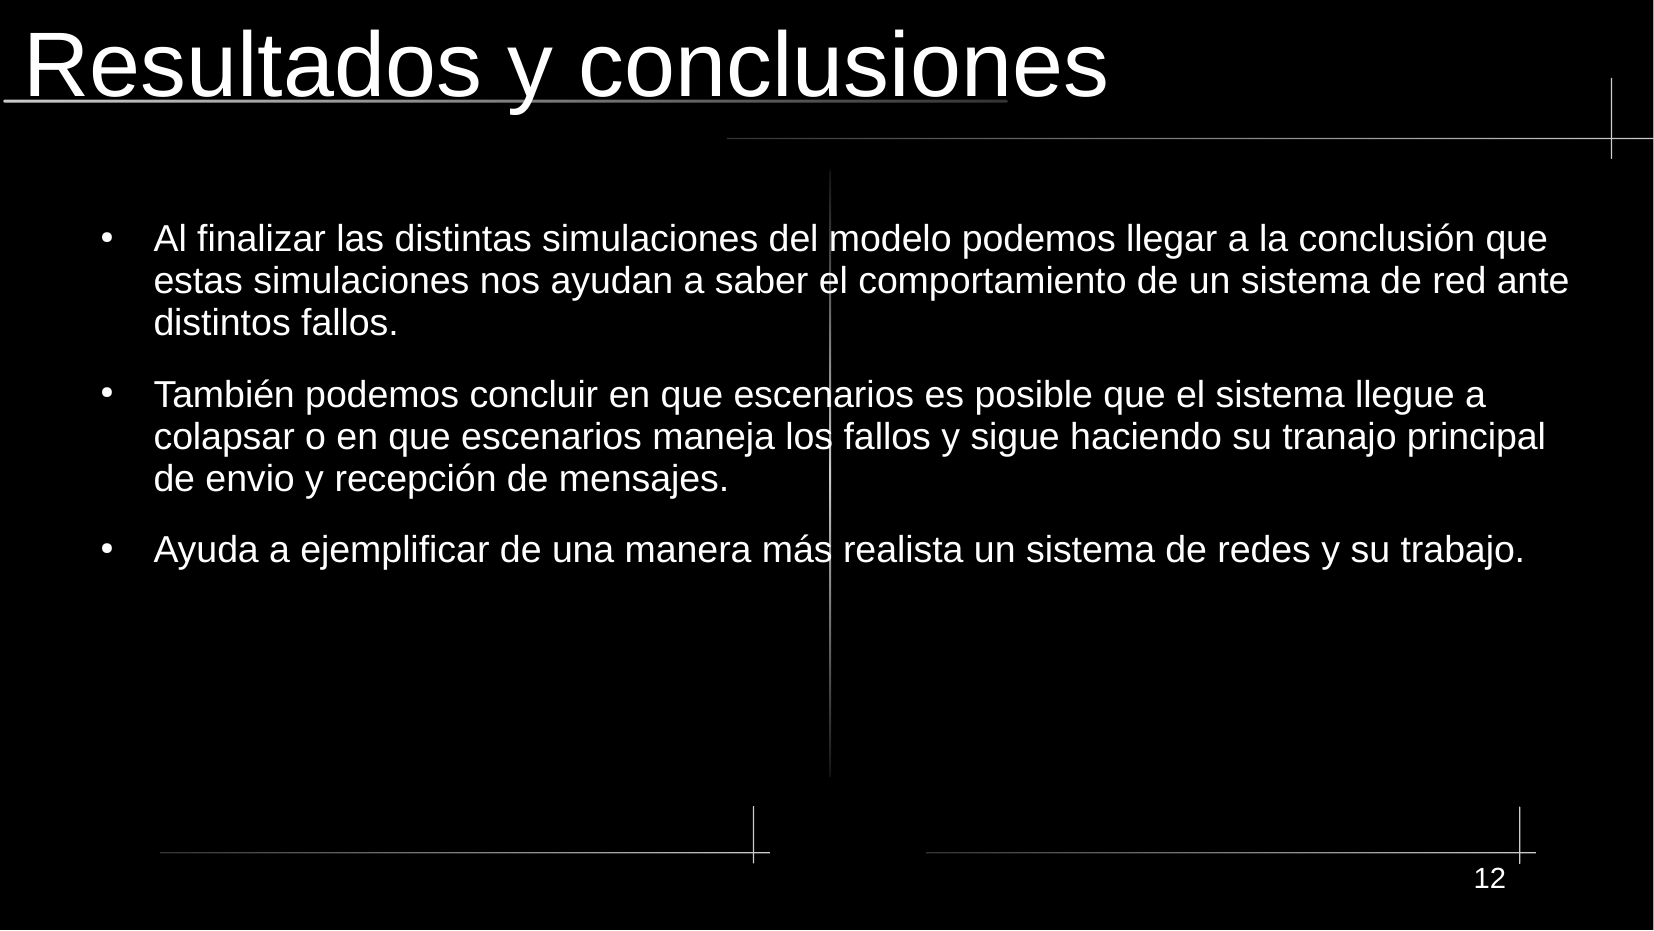

# Resultados y conclusiones
Al finalizar las distintas simulaciones del modelo podemos llegar a la conclusión que estas simulaciones nos ayudan a saber el comportamiento de un sistema de red ante distintos fallos.
También podemos concluir en que escenarios es posible que el sistema llegue a colapsar o en que escenarios maneja los fallos y sigue haciendo su tranajo principal de envio y recepción de mensajes.
Ayuda a ejemplificar de una manera más realista un sistema de redes y su trabajo.
12